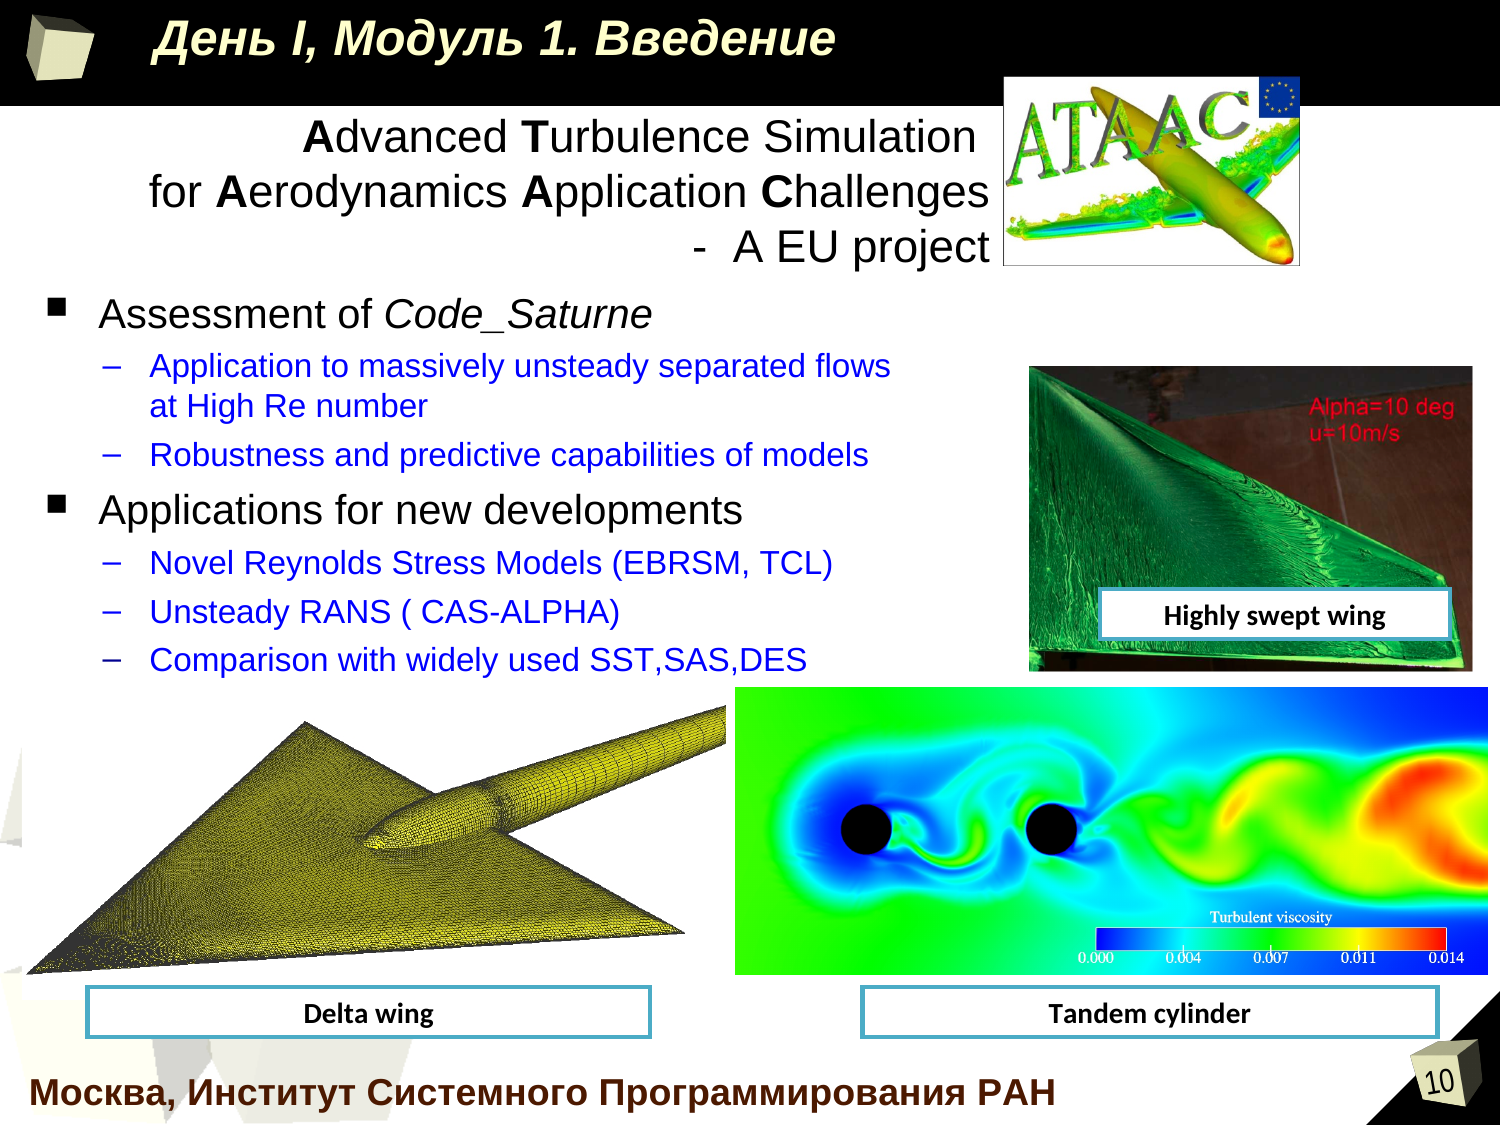

Advanced Turbulence Simulation
for Aerodynamics Application Challenges - A EU project
# Assessment of Code_Saturne
Application to massively unsteady separated flows
at High Re number
Robustness and predictive capabilities of models
Applications for new developments
Novel Reynolds Stress Models (EBRSM, TCL)
Unsteady RANS ( CAS-ALPHA)
Comparison with widely used SST,SAS,DES
Highly swept wing
Delta wing
Tandem cylinder